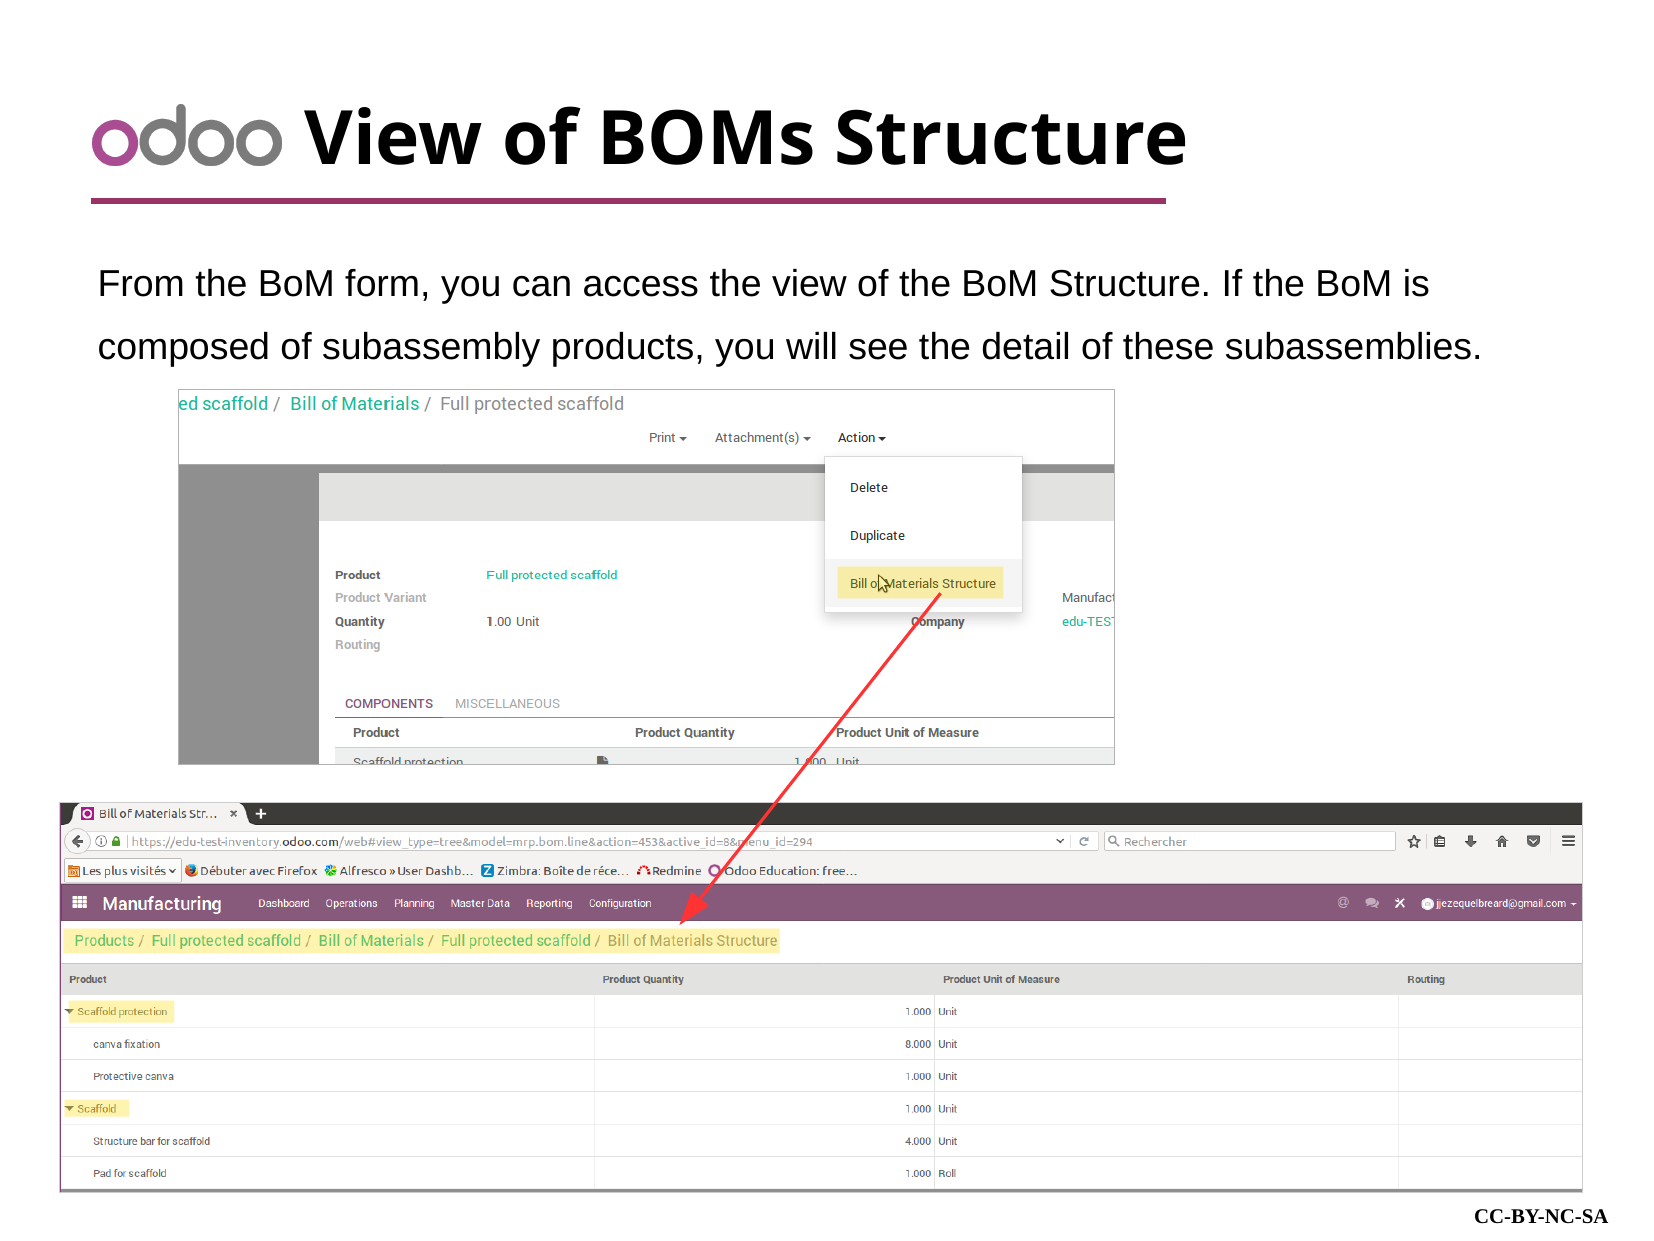

# View of BOMs Structure
From the BoM form, you can access the view of the BoM Structure. If the BoM is composed of subassembly products, you will see the detail of these subassemblies.